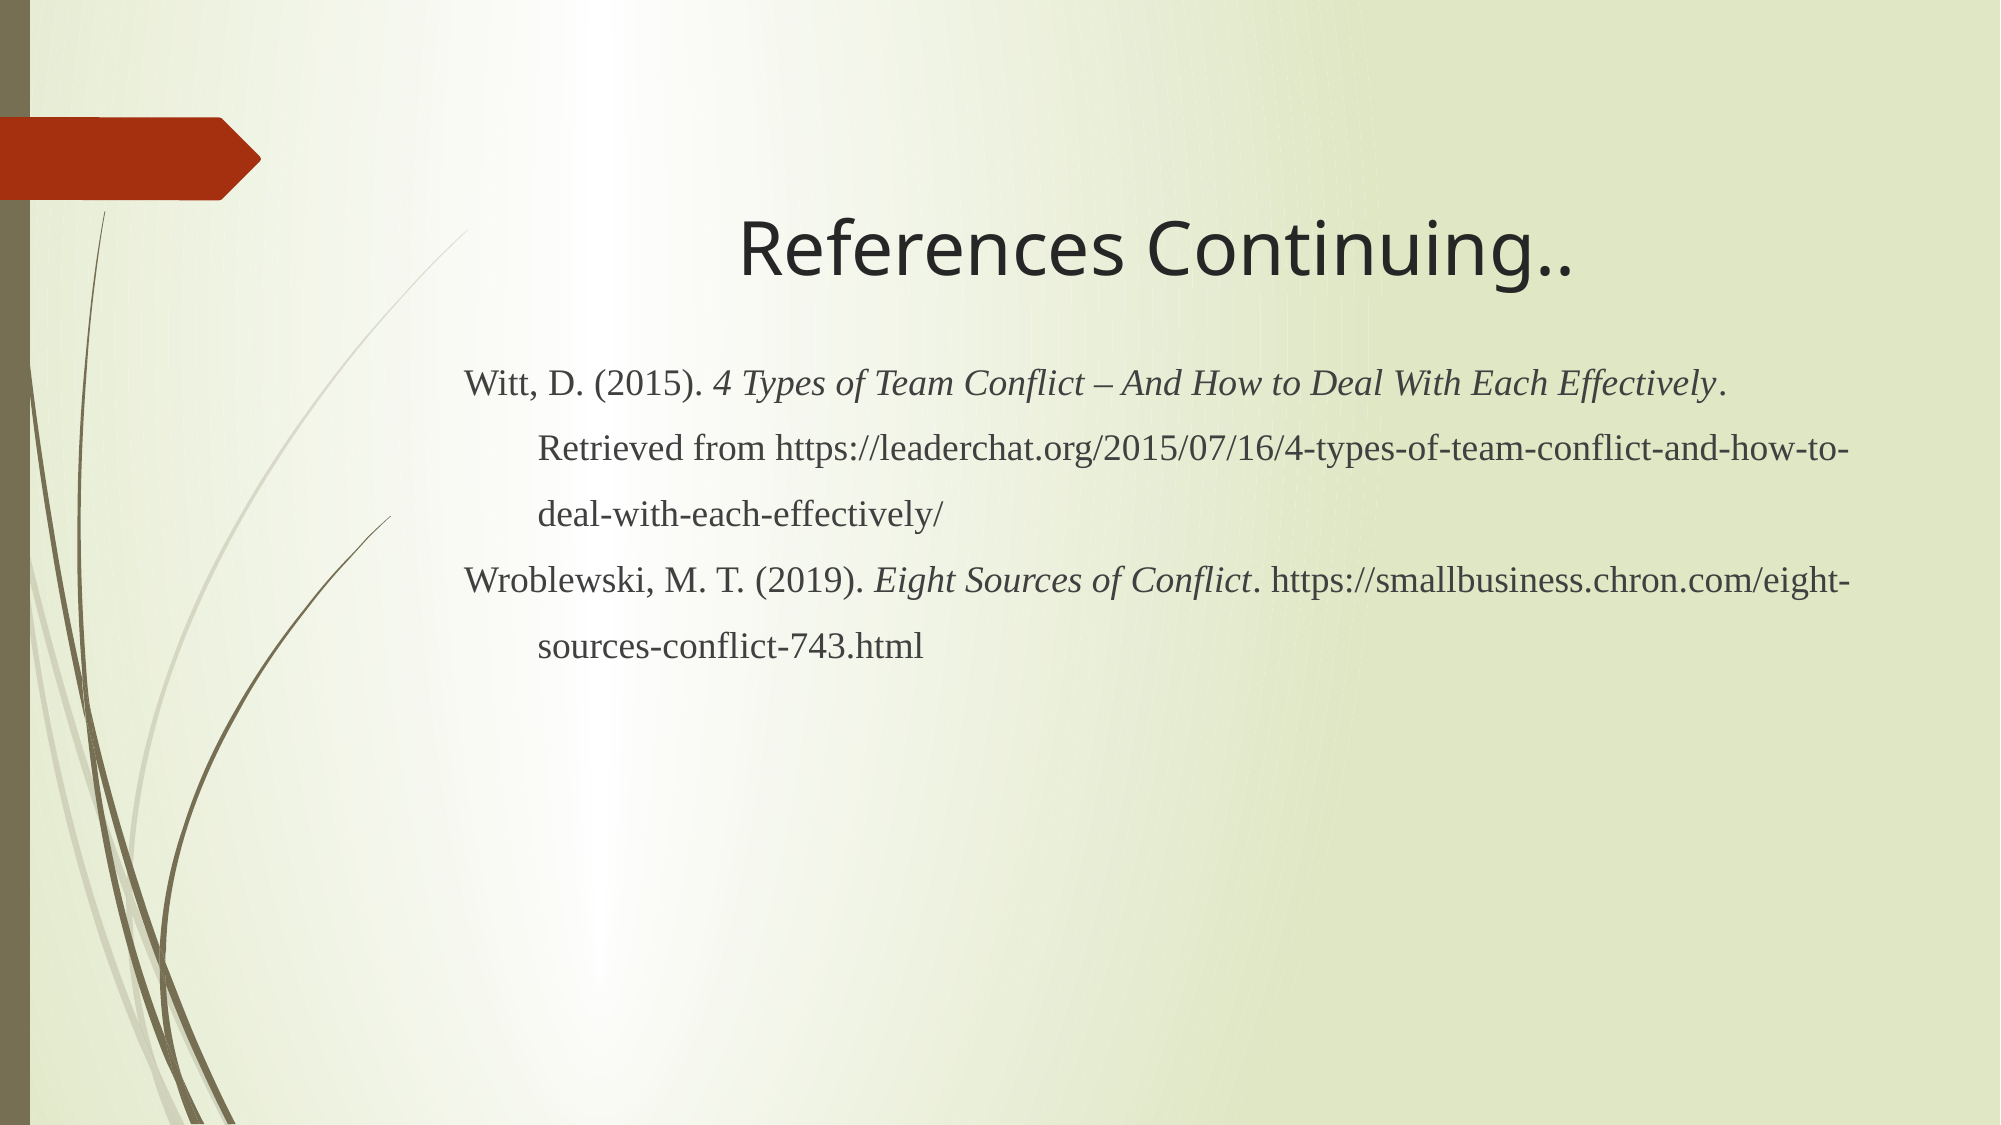

# References Continuing..
Witt, D. (2015). 4 Types of Team Conflict – And How to Deal With Each Effectively.
	Retrieved from https://leaderchat.org/2015/07/16/4-types-of-team-conflict-and-how-to-
	deal-with-each-effectively/
Wroblewski, M. T. (2019). Eight Sources of Conflict. https://smallbusiness.chron.com/eight-
	sources-conflict-743.html